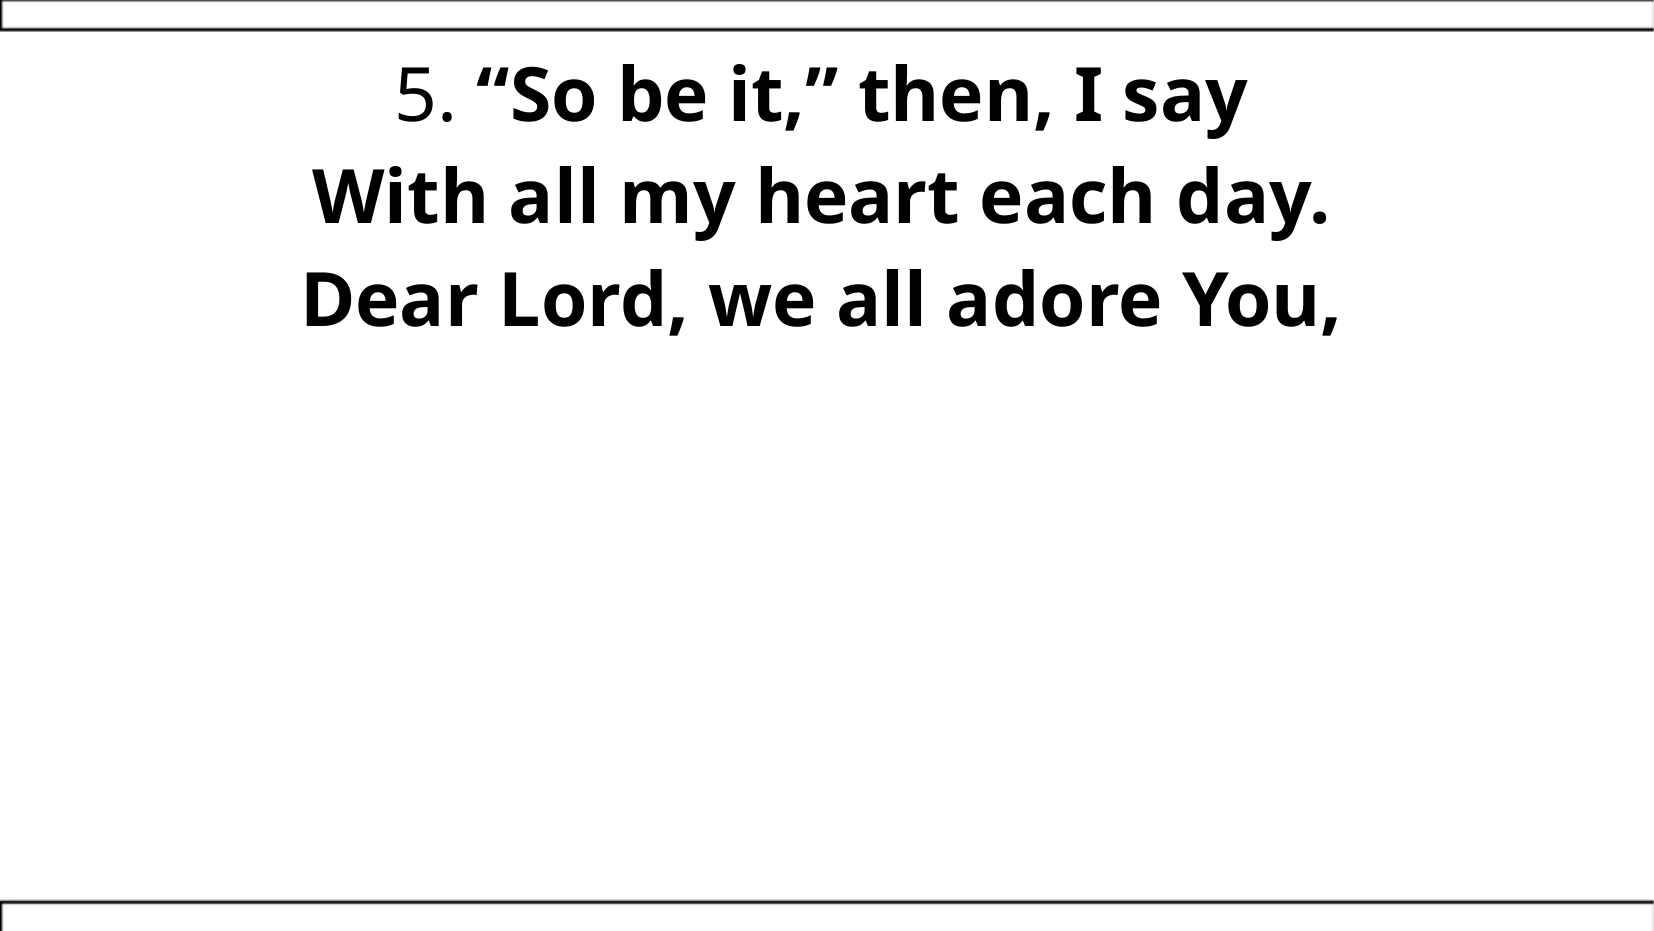

5. “So be it,” then, I say
With all my heart each day.
Dear Lord, we all adore You,